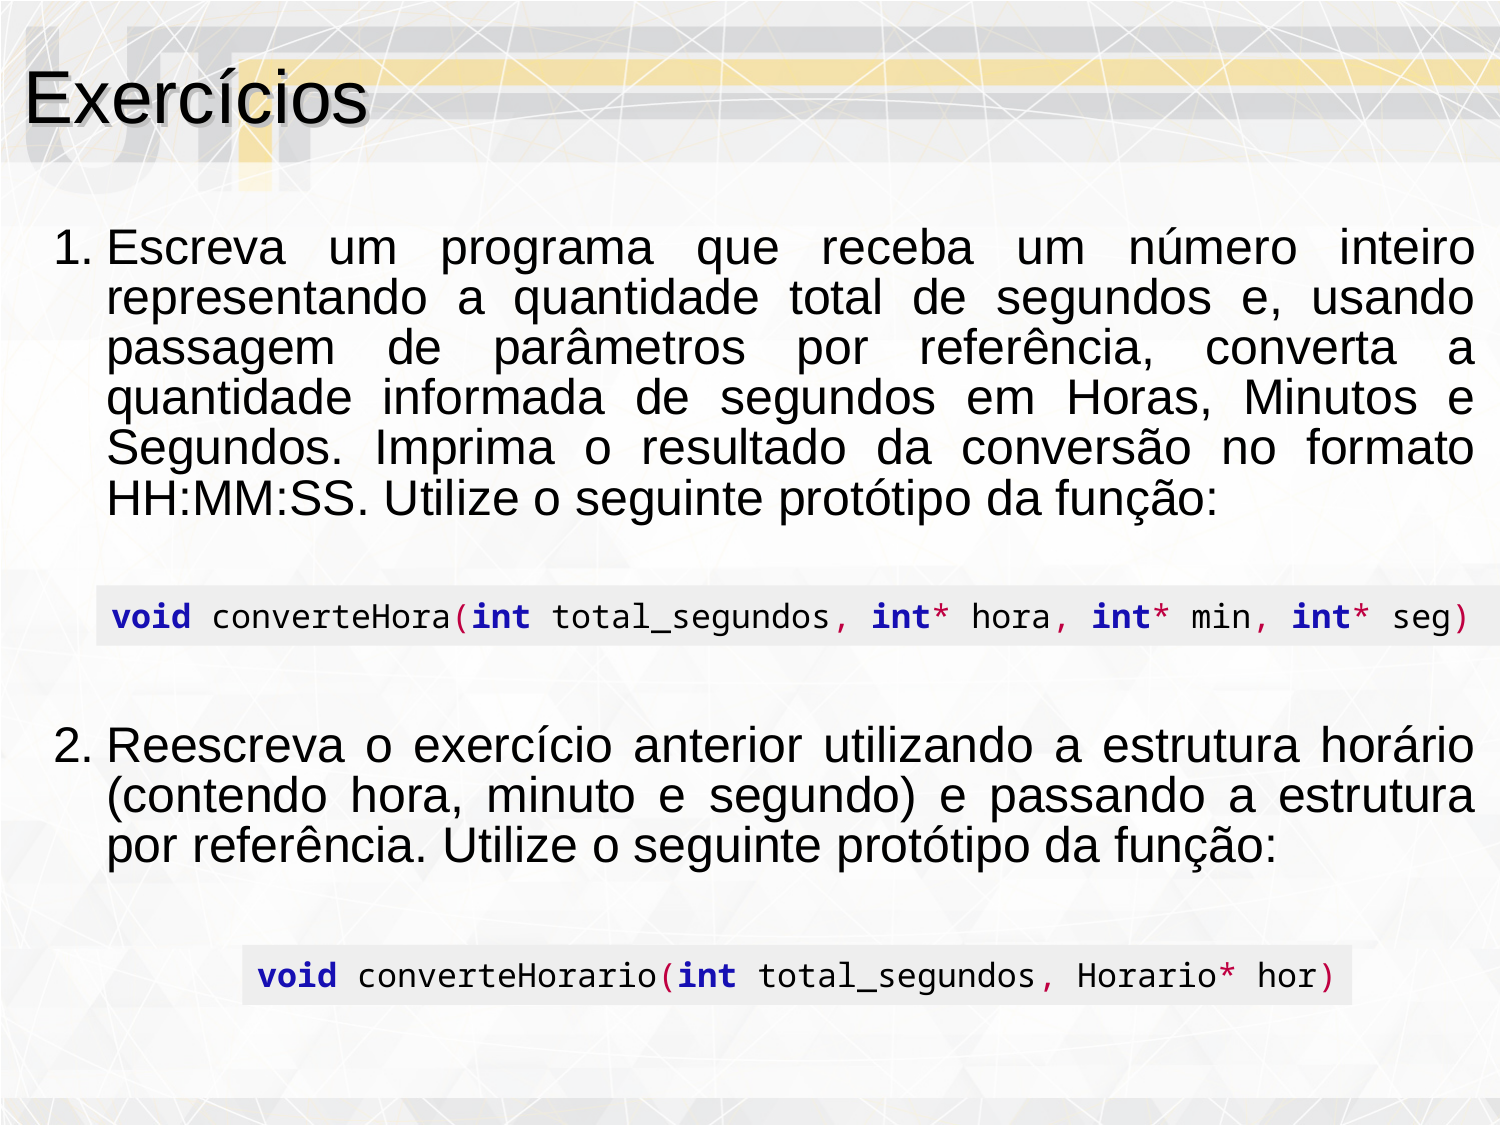

# Exercícios
Escreva um programa que receba um número inteiro representando a quantidade total de segundos e, usando passagem de parâmetros por referência, converta a quantidade informada de segundos em Horas, Minutos e Segundos. Imprima o resultado da conversão no formato HH:MM:SS. Utilize o seguinte protótipo da função:
Reescreva o exercício anterior utilizando a estrutura horário (contendo hora, minuto e segundo) e passando a estrutura por referência. Utilize o seguinte protótipo da função:
void converteHora(int total_segundos, int* hora, int* min, int* seg)
void converteHorario(int total_segundos, Horario* hor)